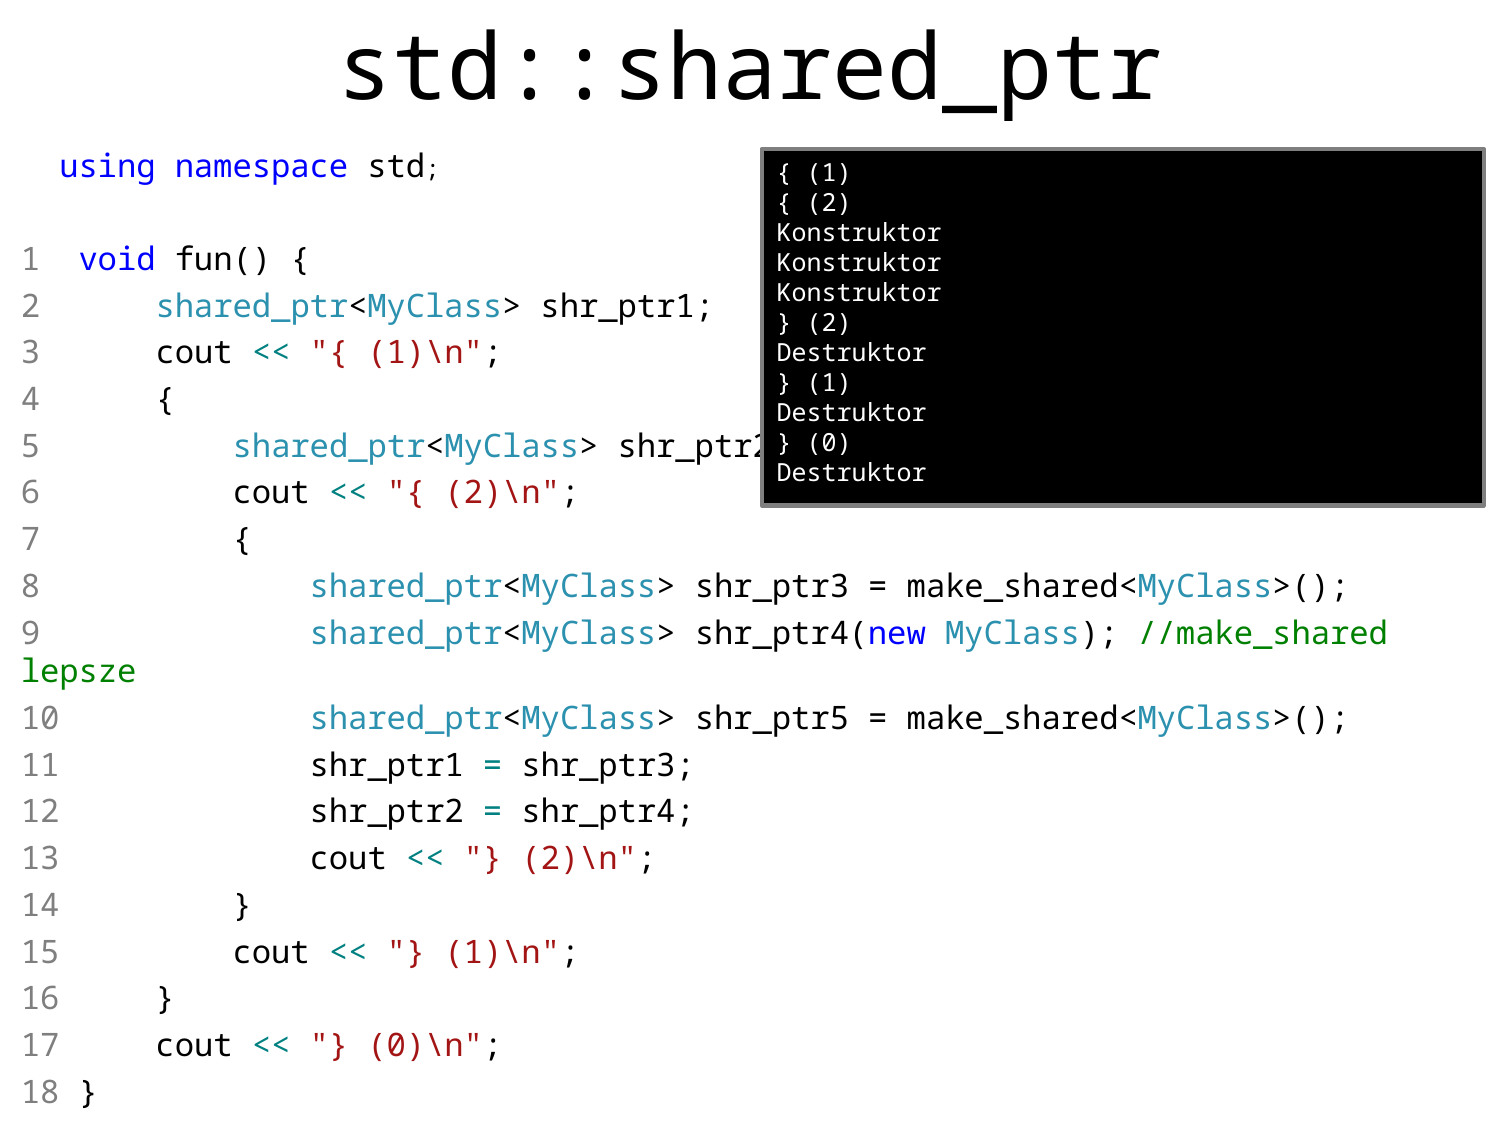

# std::shared_ptr
 using namespace std;
1 void fun() {
2 shared_ptr<MyClass> shr_ptr1;
3 cout << "{ (1)\n";
4 {
5 shared_ptr<MyClass> shr_ptr2;
6 cout << "{ (2)\n";
7 {
8 shared_ptr<MyClass> shr_ptr3 = make_shared<MyClass>();
9 shared_ptr<MyClass> shr_ptr4(new MyClass); //make_shared lepsze
10 shared_ptr<MyClass> shr_ptr5 = make_shared<MyClass>();
11 shr_ptr1 = shr_ptr3;
12 shr_ptr2 = shr_ptr4;
13 cout << "} (2)\n";
14 }
15 cout << "} (1)\n";
16 }
17 cout << "} (0)\n";
18 }
{ (1)
{ (2)
Konstruktor
Konstruktor
Konstruktor
} (2)
Destruktor
} (1)
Destruktor
} (0)
Destruktor